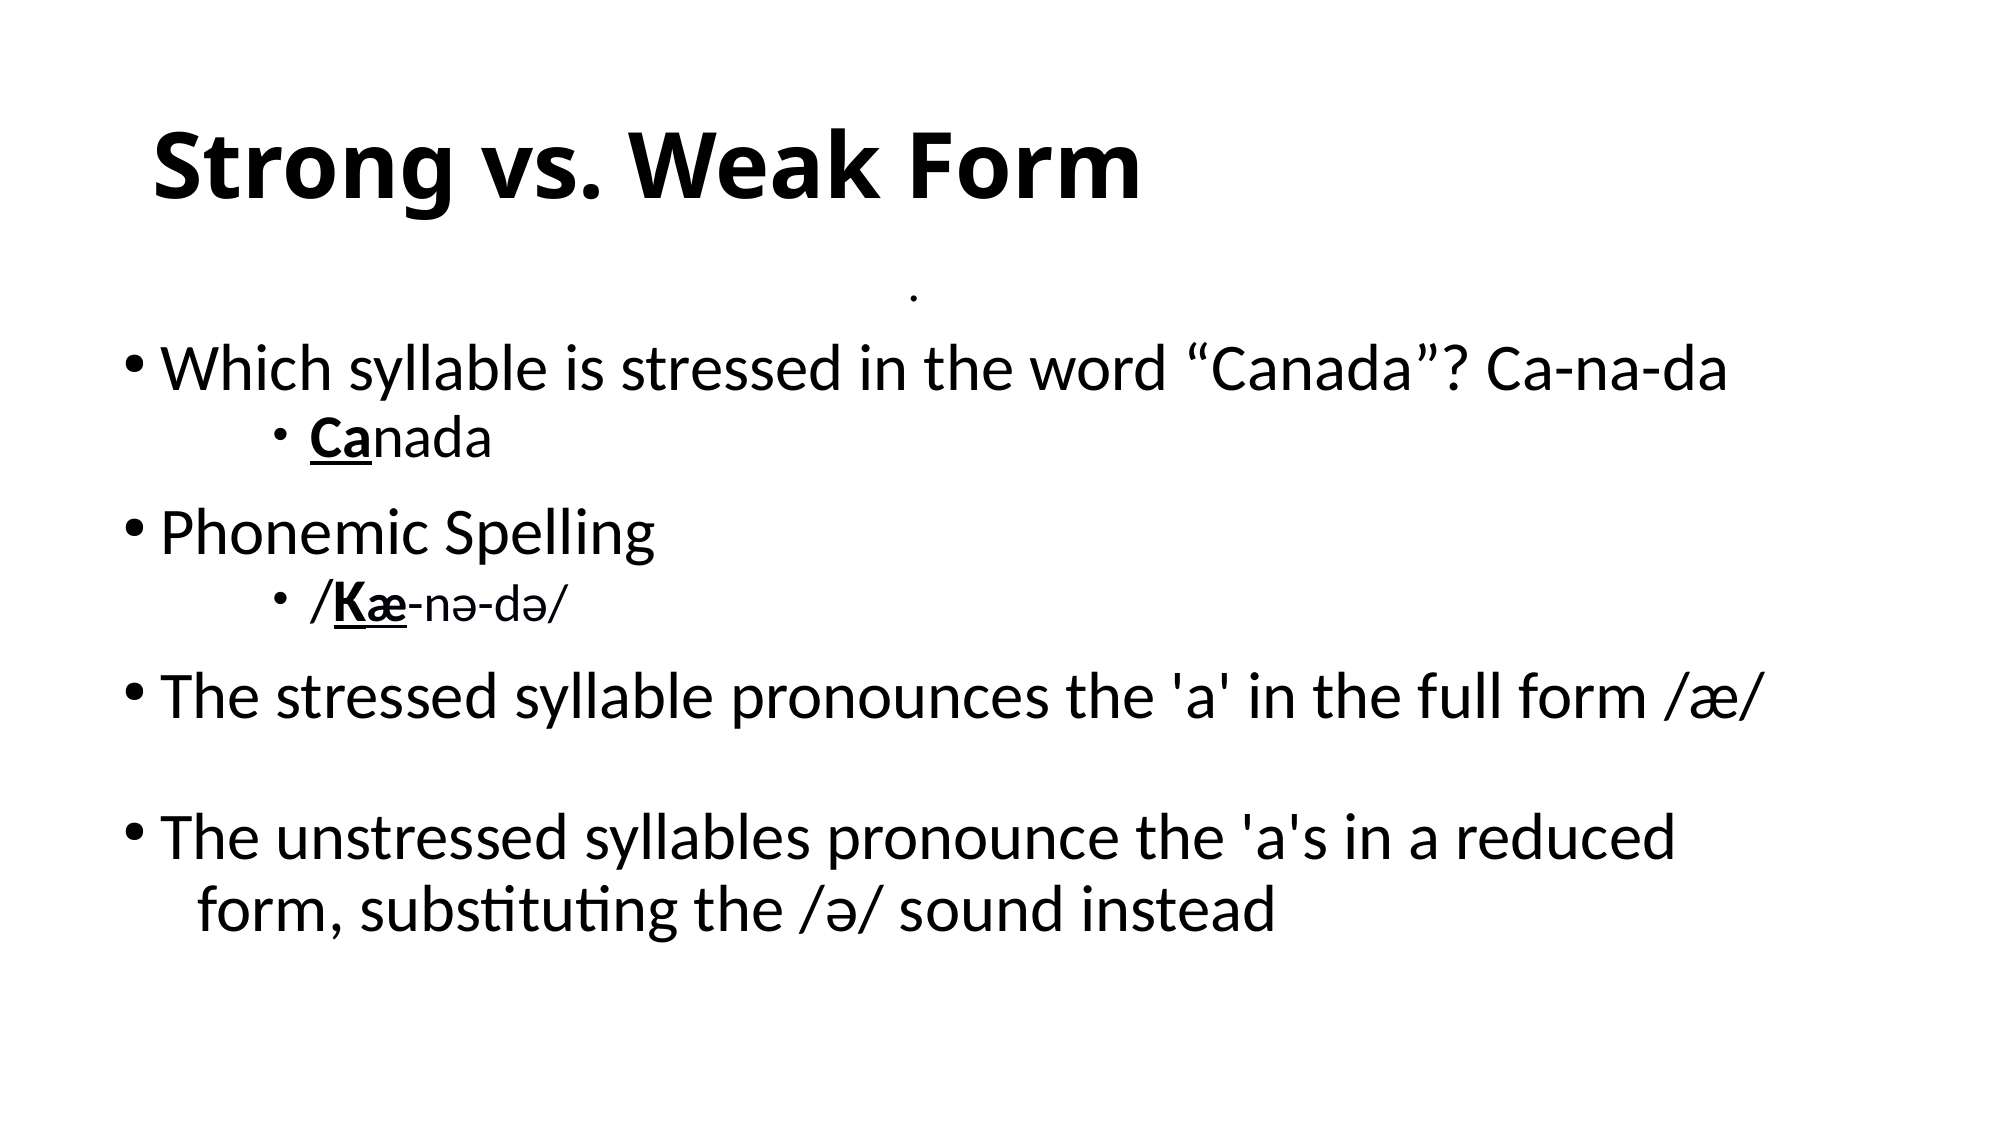

# Strong vs. Weak Form
Which syllable is stressed in the word “Canada”? Ca-na-da
Canada
Phonemic Spelling
/Kæ-nə-də/
The stressed syllable pronounces the 'a' in the full form /æ/
The unstressed syllables pronounce the 'a's in a reduced form, substituting the /ə/ sound instead